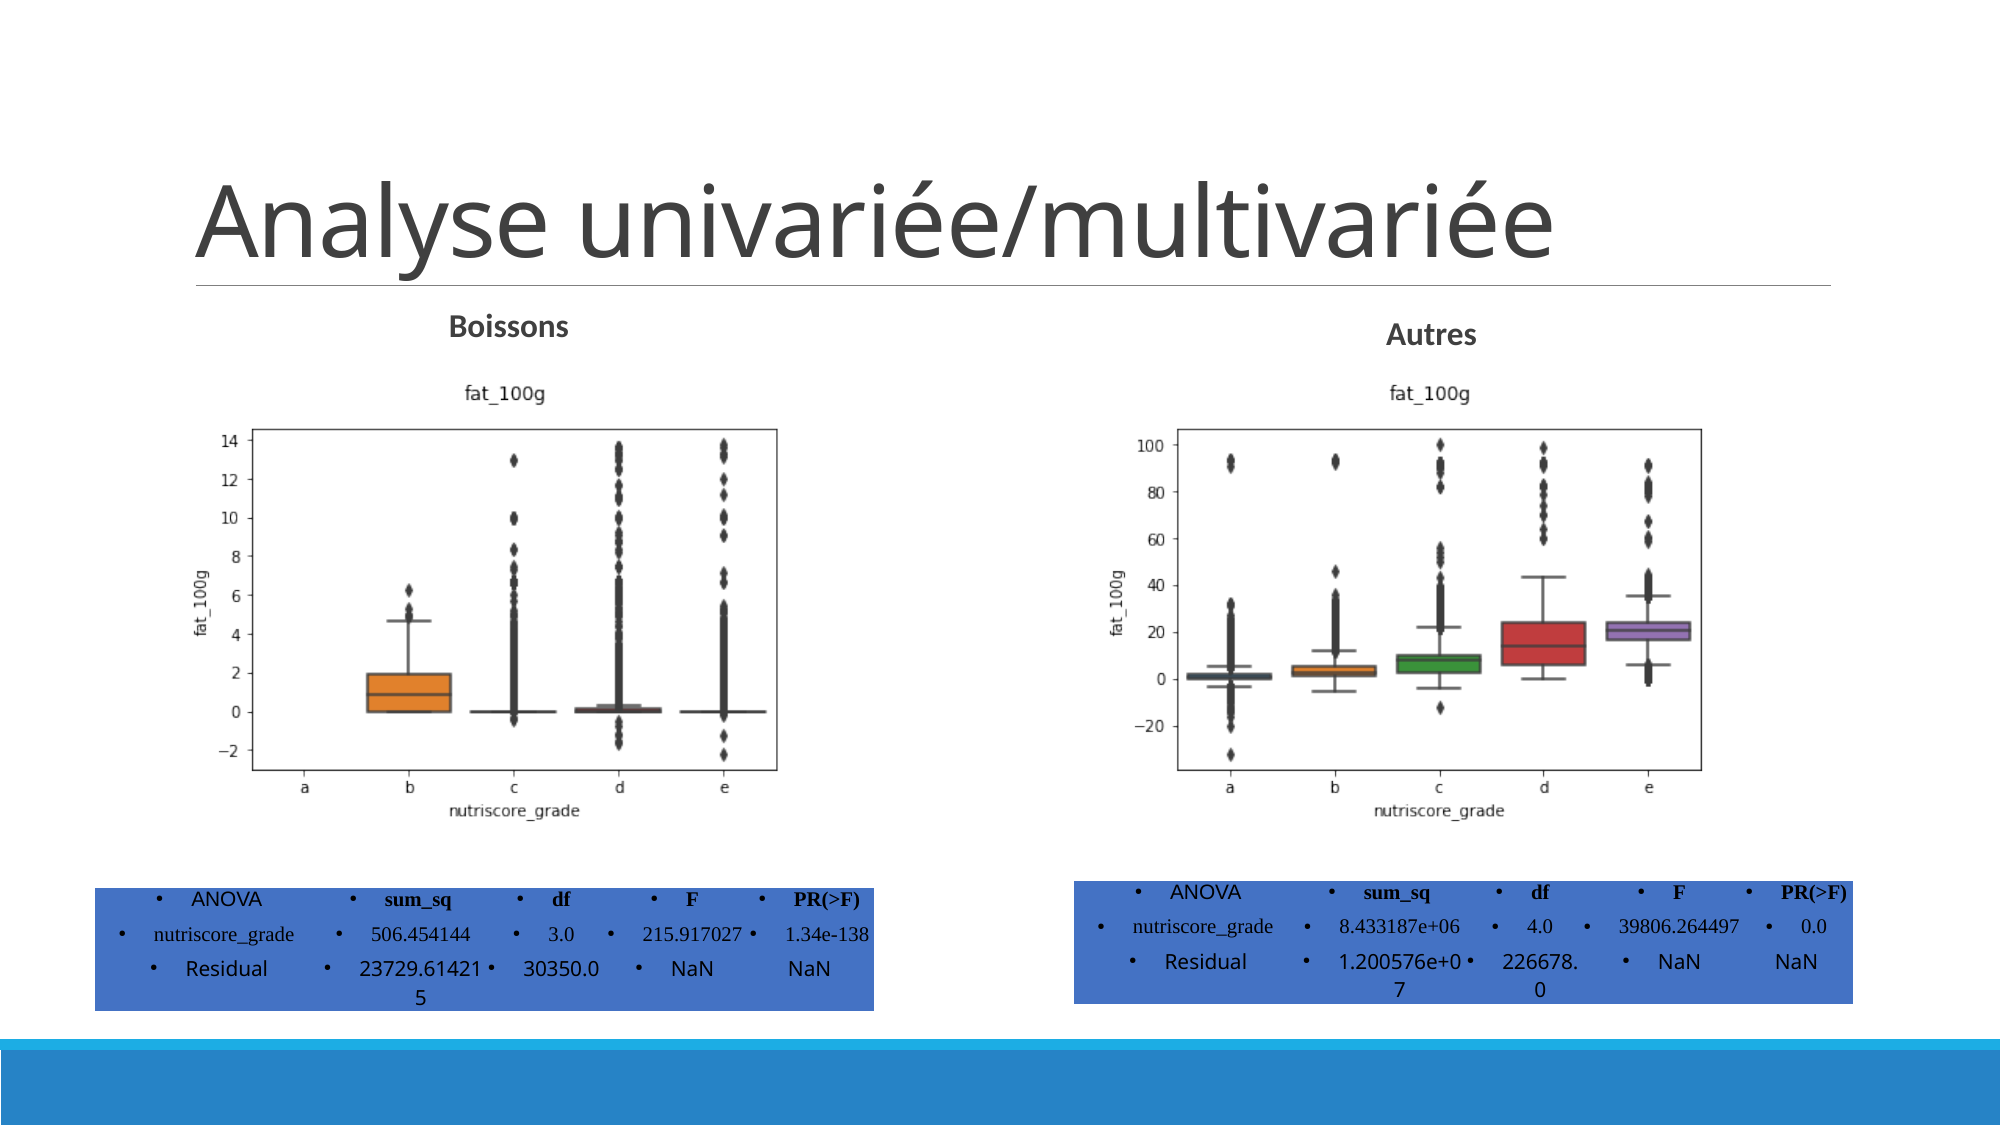

# Analyse univariée/multivariée
Boissons
Autres
| ANOVA | sum\_sq | df | F | PR(>F) |
| --- | --- | --- | --- | --- |
| nutriscore\_grade | 8.433187e+06 | 4.0 | 39806.264497 | 0.0 |
| Residual | 1.200576e+07 | 226678.0 | NaN | NaN |
| ANOVA | sum\_sq | df | F | PR(>F) |
| --- | --- | --- | --- | --- |
| nutriscore\_grade | 506.454144 | 3.0 | 215.917027 | 1.34e-138 |
| Residual | 23729.614215 | 30350.0 | NaN | NaN |